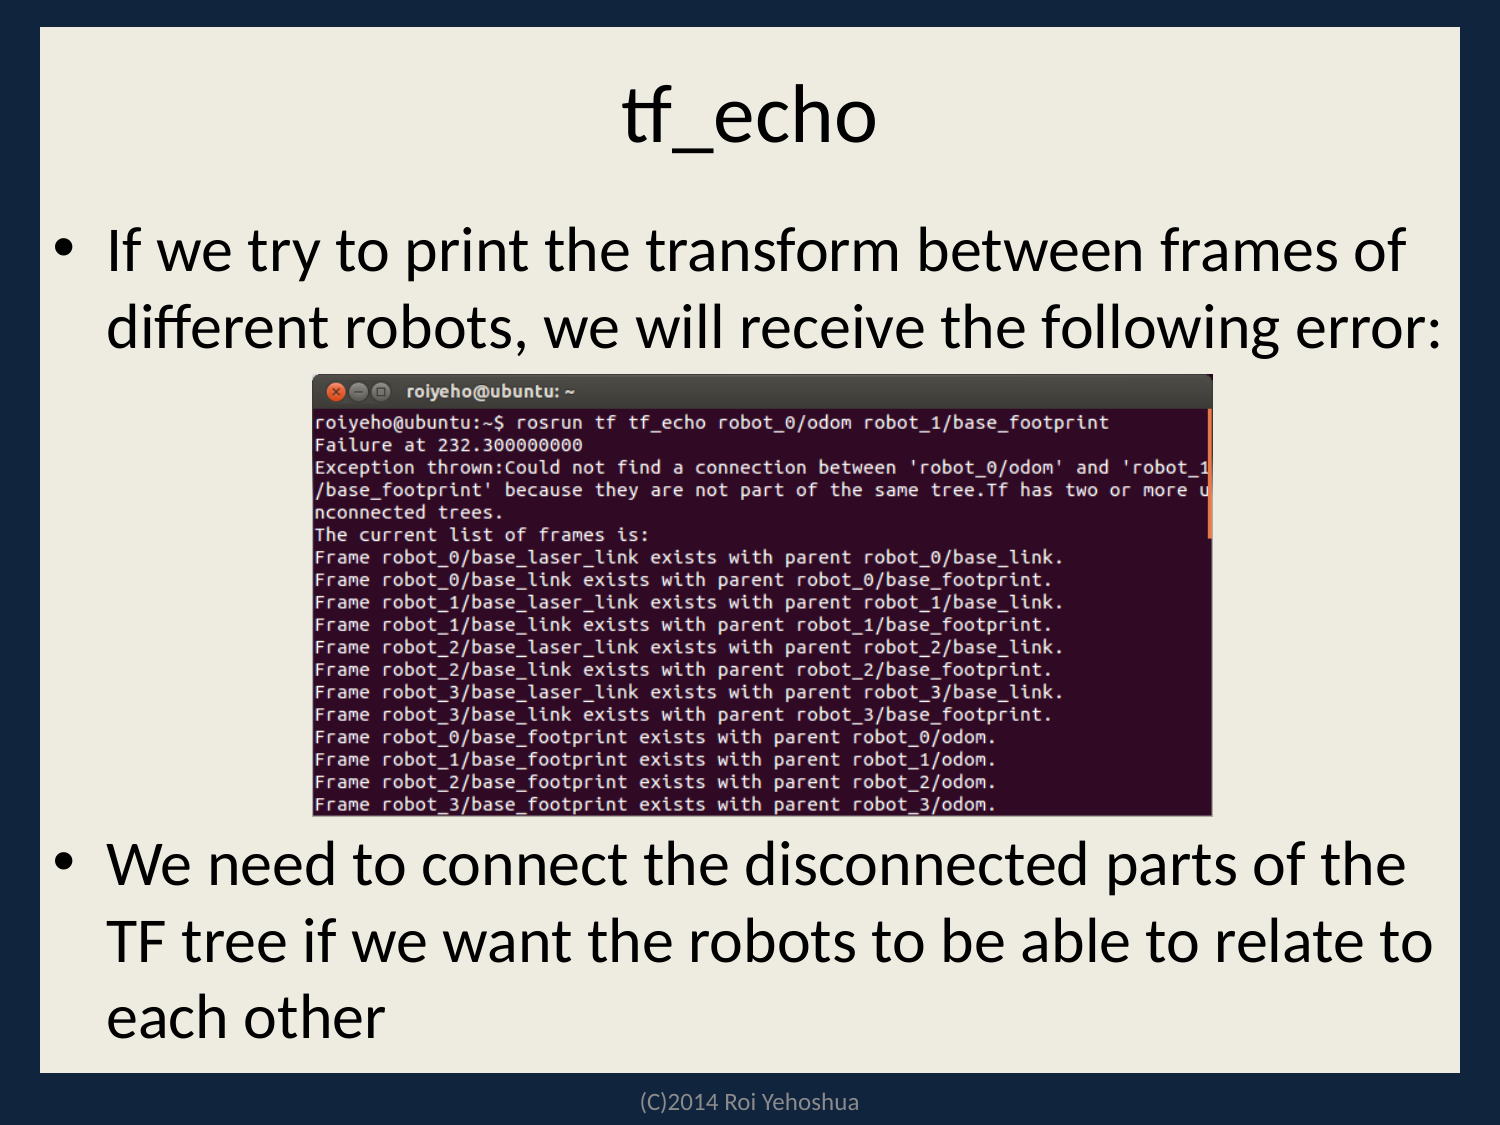

# tf_echo
If we try to print the transform between frames of different robots, we will receive the following error:
We need to connect the disconnected parts of the TF tree if we want the robots to be able to relate to each other
(C)2014 Roi Yehoshua